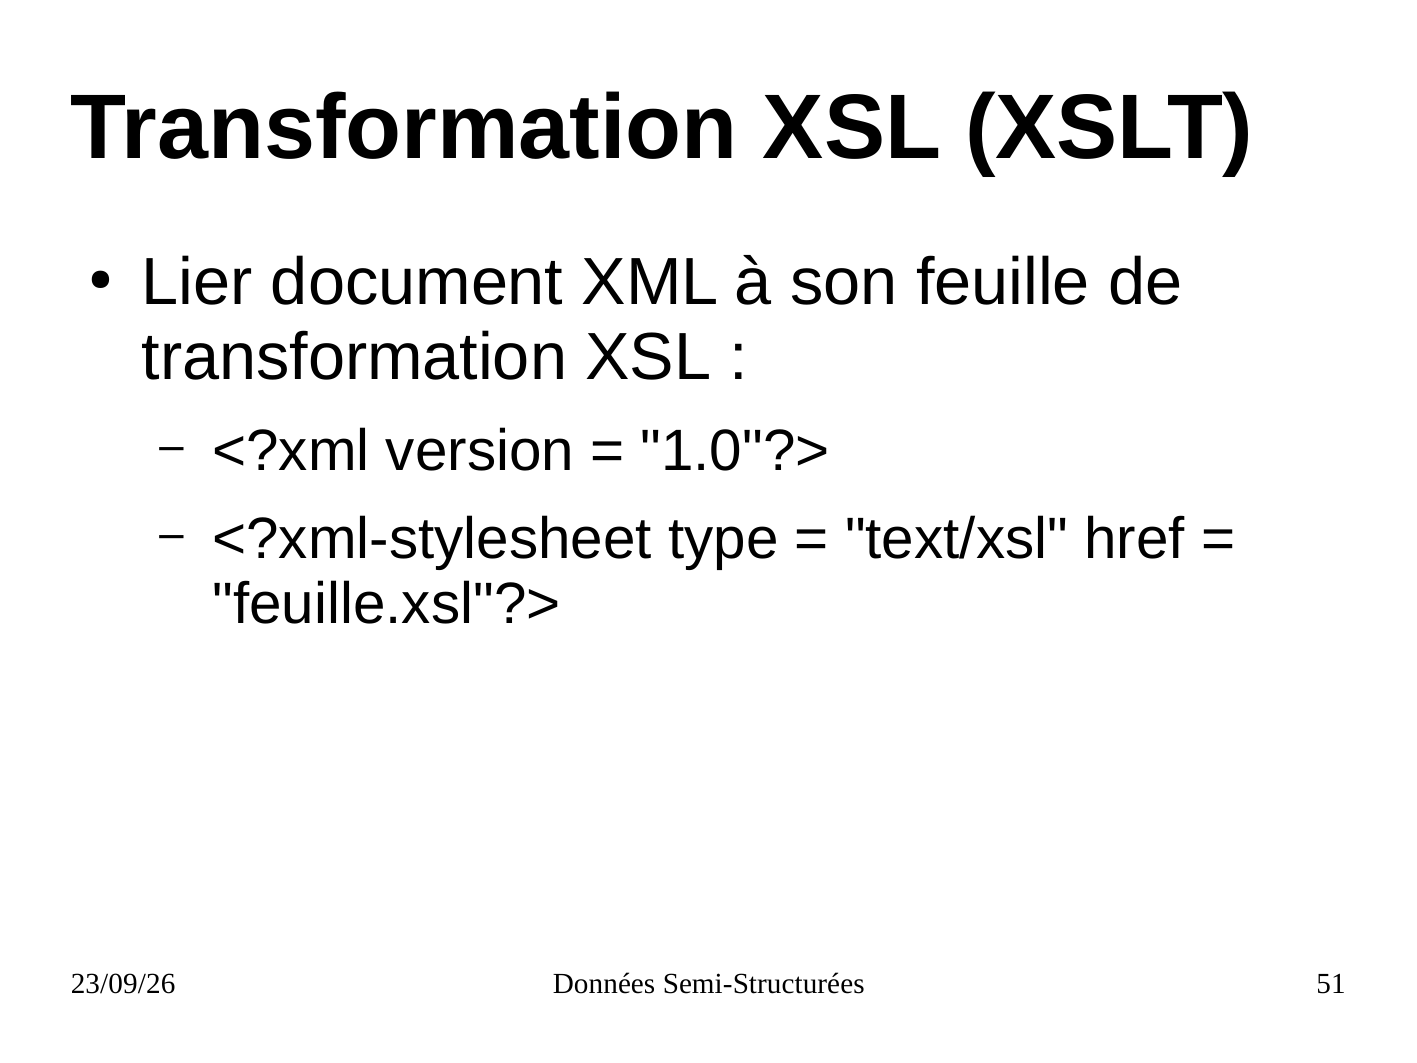

# Transformation XSL (XSLT)
Lier document XML à son feuille de transformation XSL :
<?xml version = "1.0"?>
<?xml-stylesheet type = "text/xsl" href = "feuille.xsl"?>
Données Semi-Structurées
51